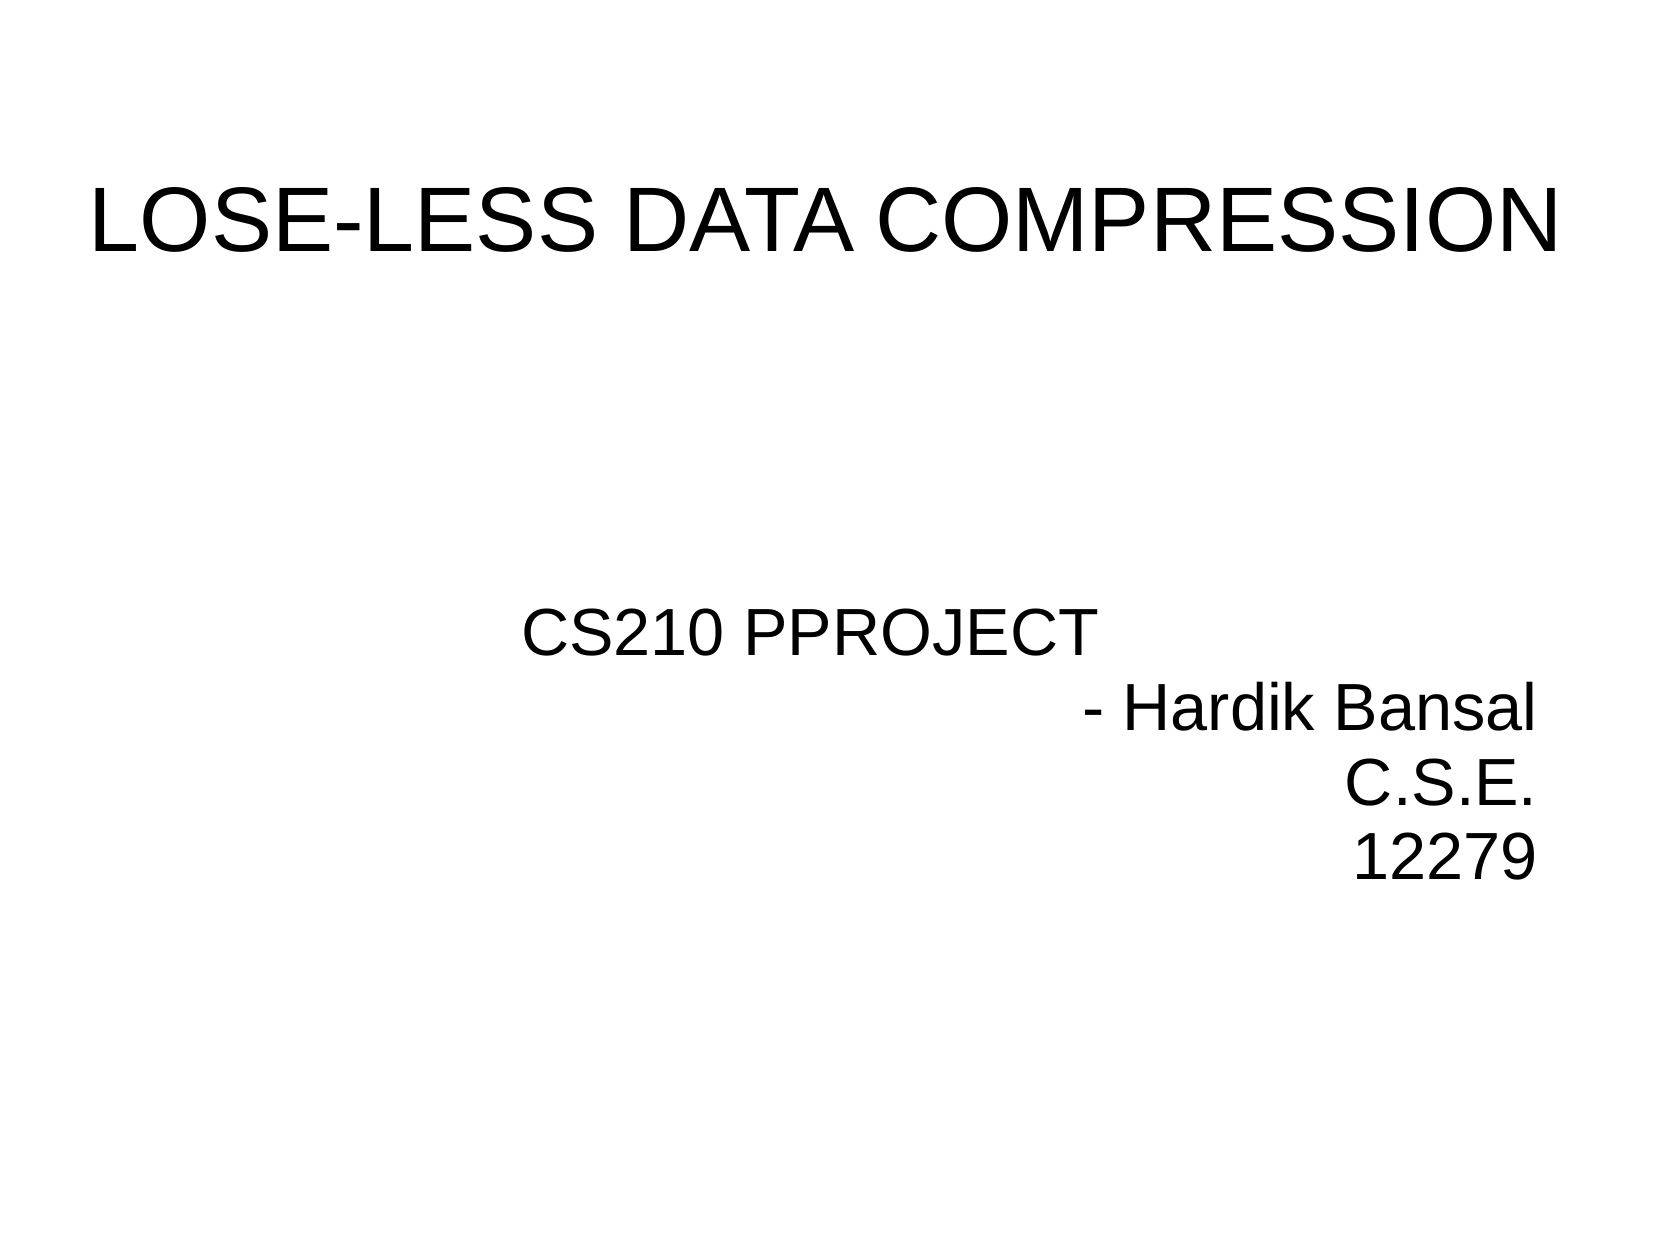

# LOSE-LESS DATA COMPRESSION
CS210 PPROJECT
- Hardik Bansal
C.S.E.
12279